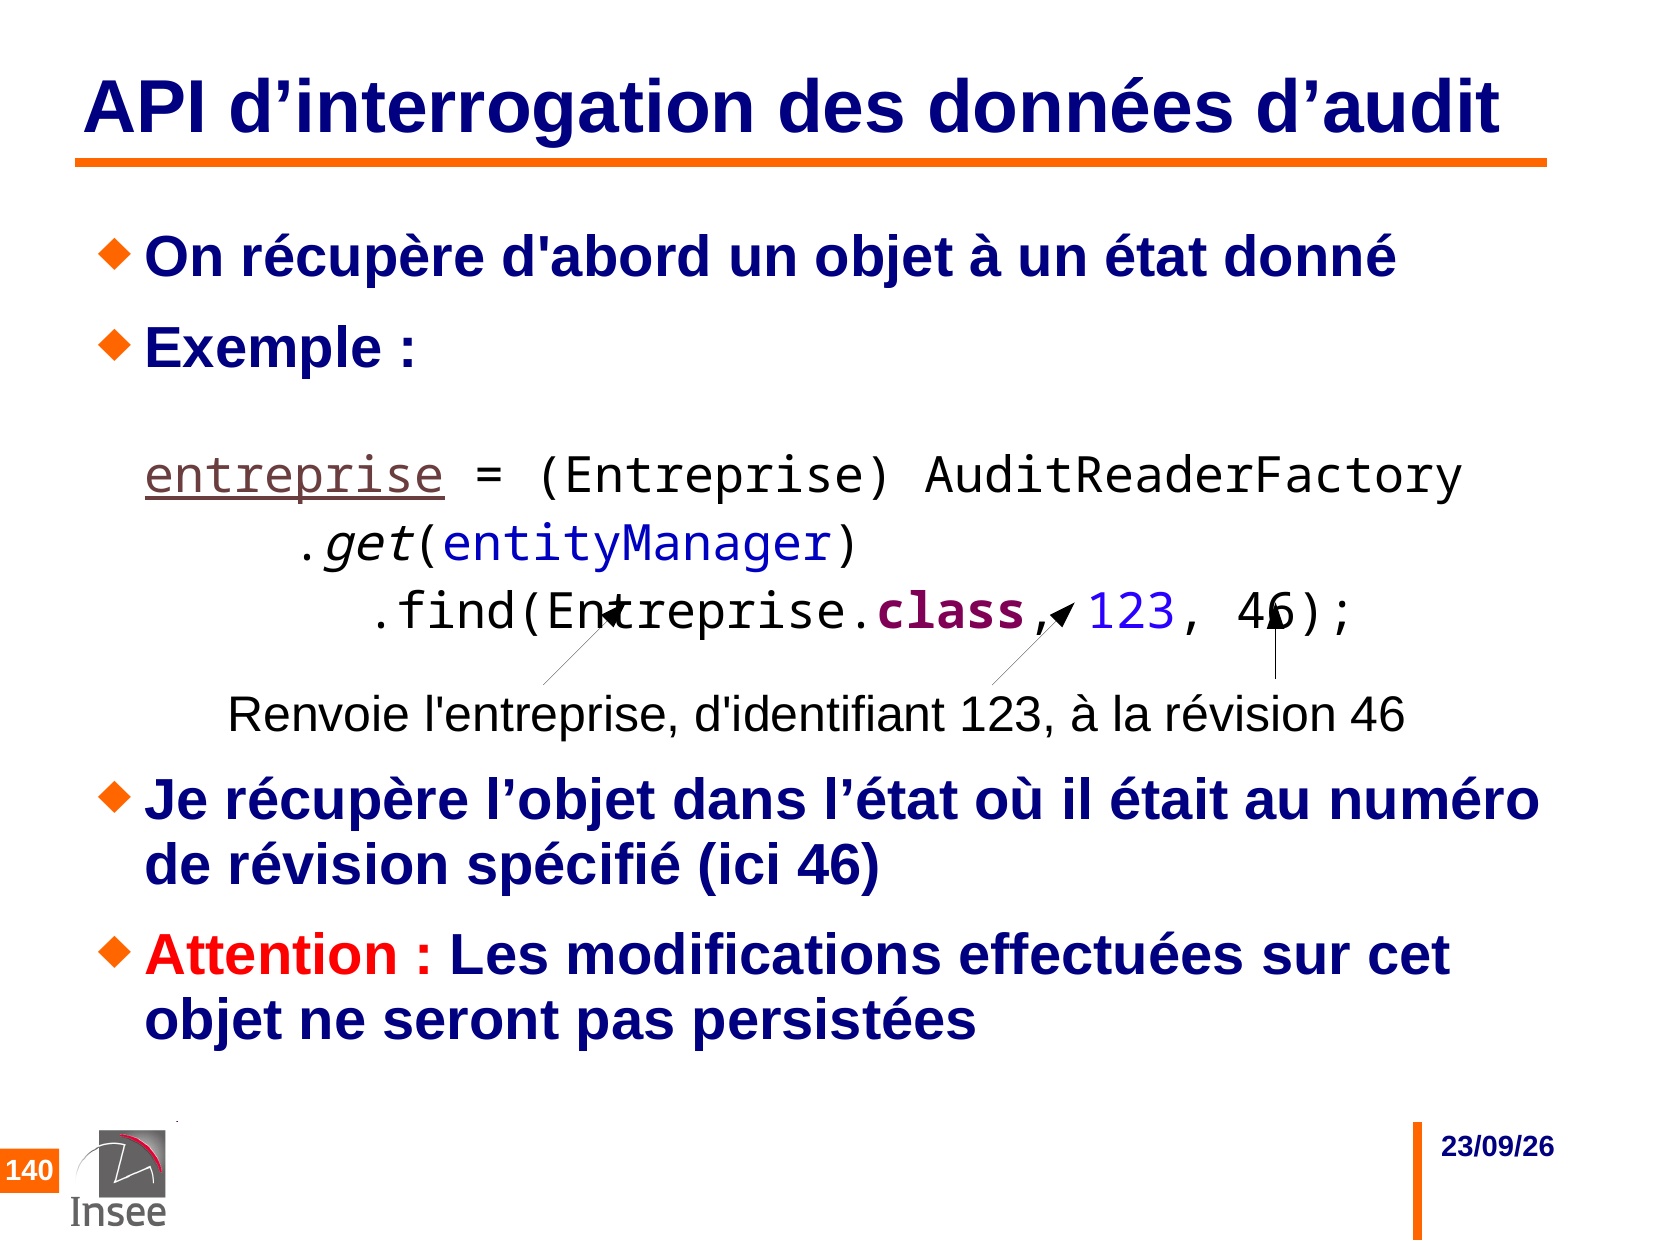

# API d’interrogation des données d’audit
On récupère d'abord un objet à un état donné
Exemple :
Je récupère l’objet dans l’état où il était au numéro de révision spécifié (ici 46)
Attention : Les modifications effectuées sur cet objet ne seront pas persistées
		entreprise = (Entreprise) AuditReaderFactory
				.get(entityManager)
					.find(Entreprise.class, 123, 46);
Renvoie l'entreprise, d'identifiant 123, à la révision 46
140